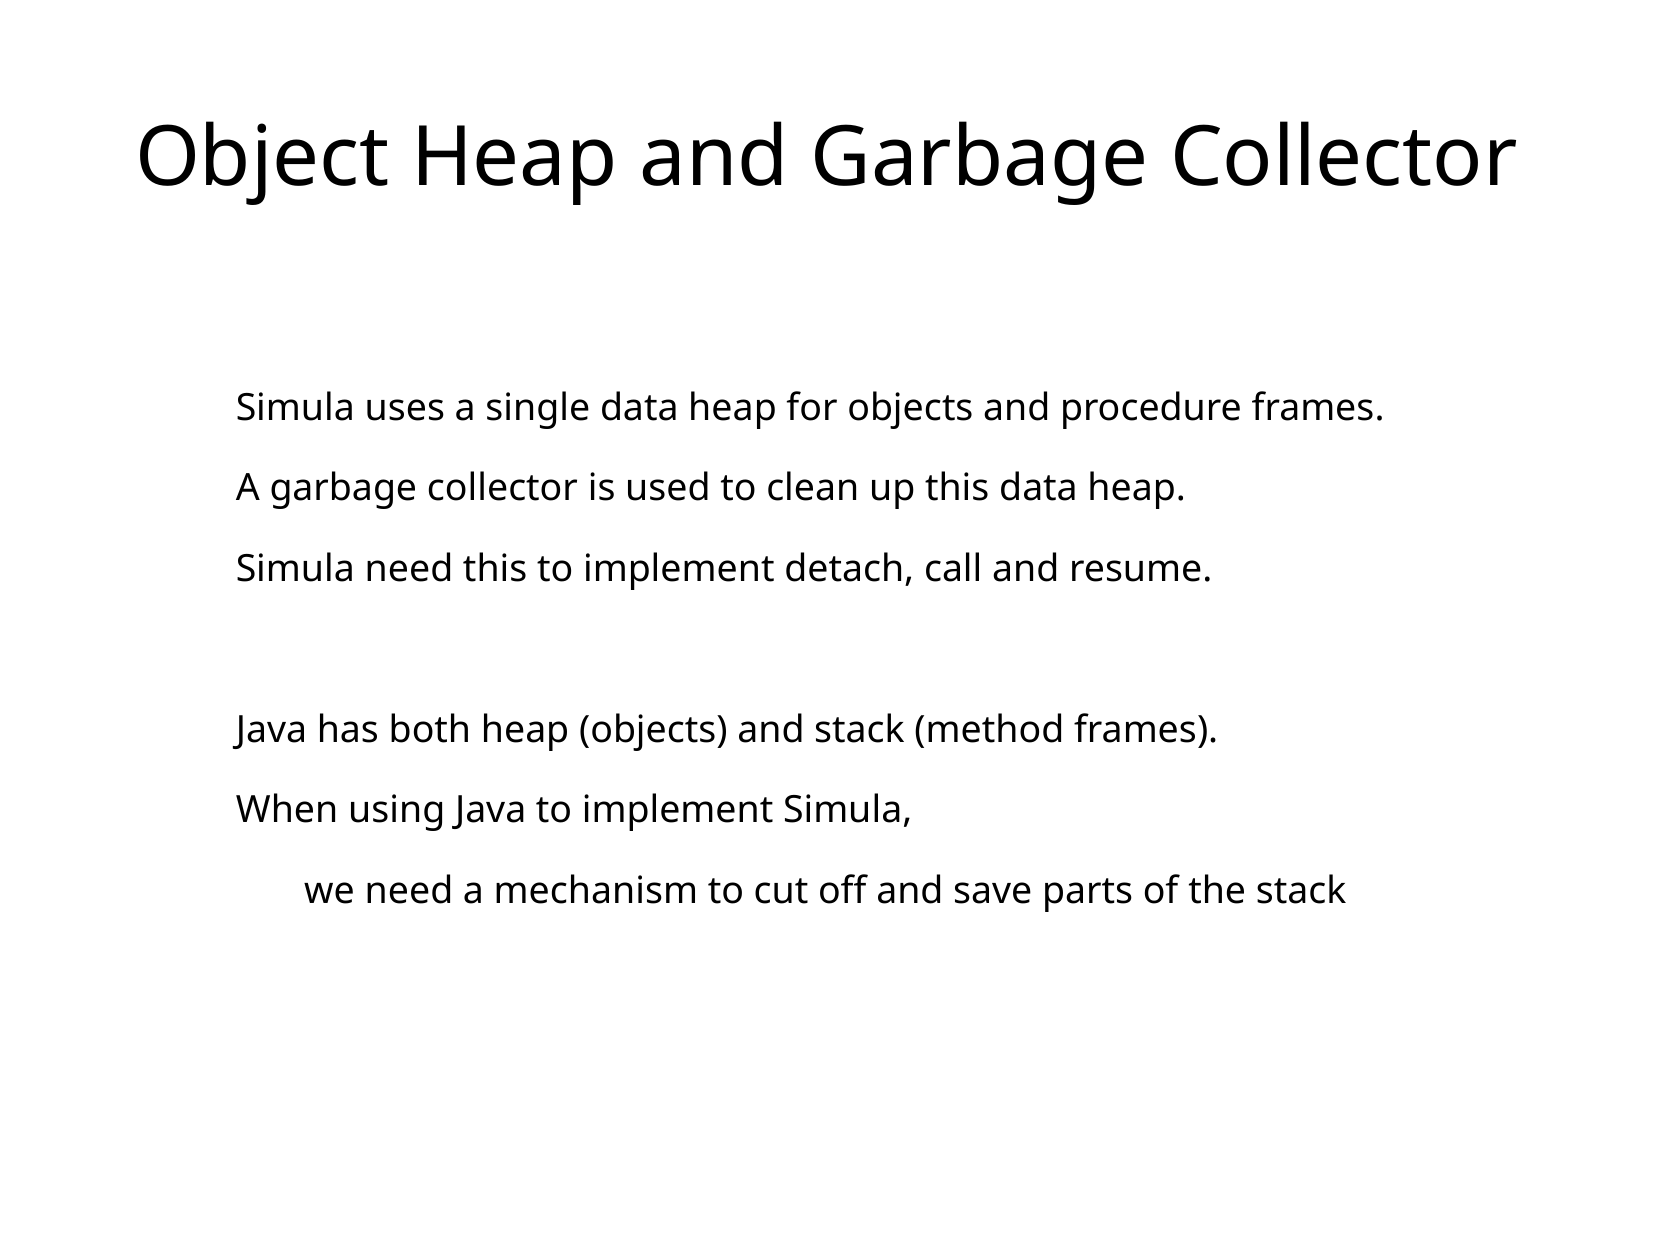

# Object Heap and Garbage Collector
Simula uses a single data heap for objects and procedure frames.
A garbage collector is used to clean up this data heap.
Simula need this to implement detach, call and resume.
Java has both heap (objects) and stack (method frames).
When using Java to implement Simula,
 we need a mechanism to cut off and save parts of the stack